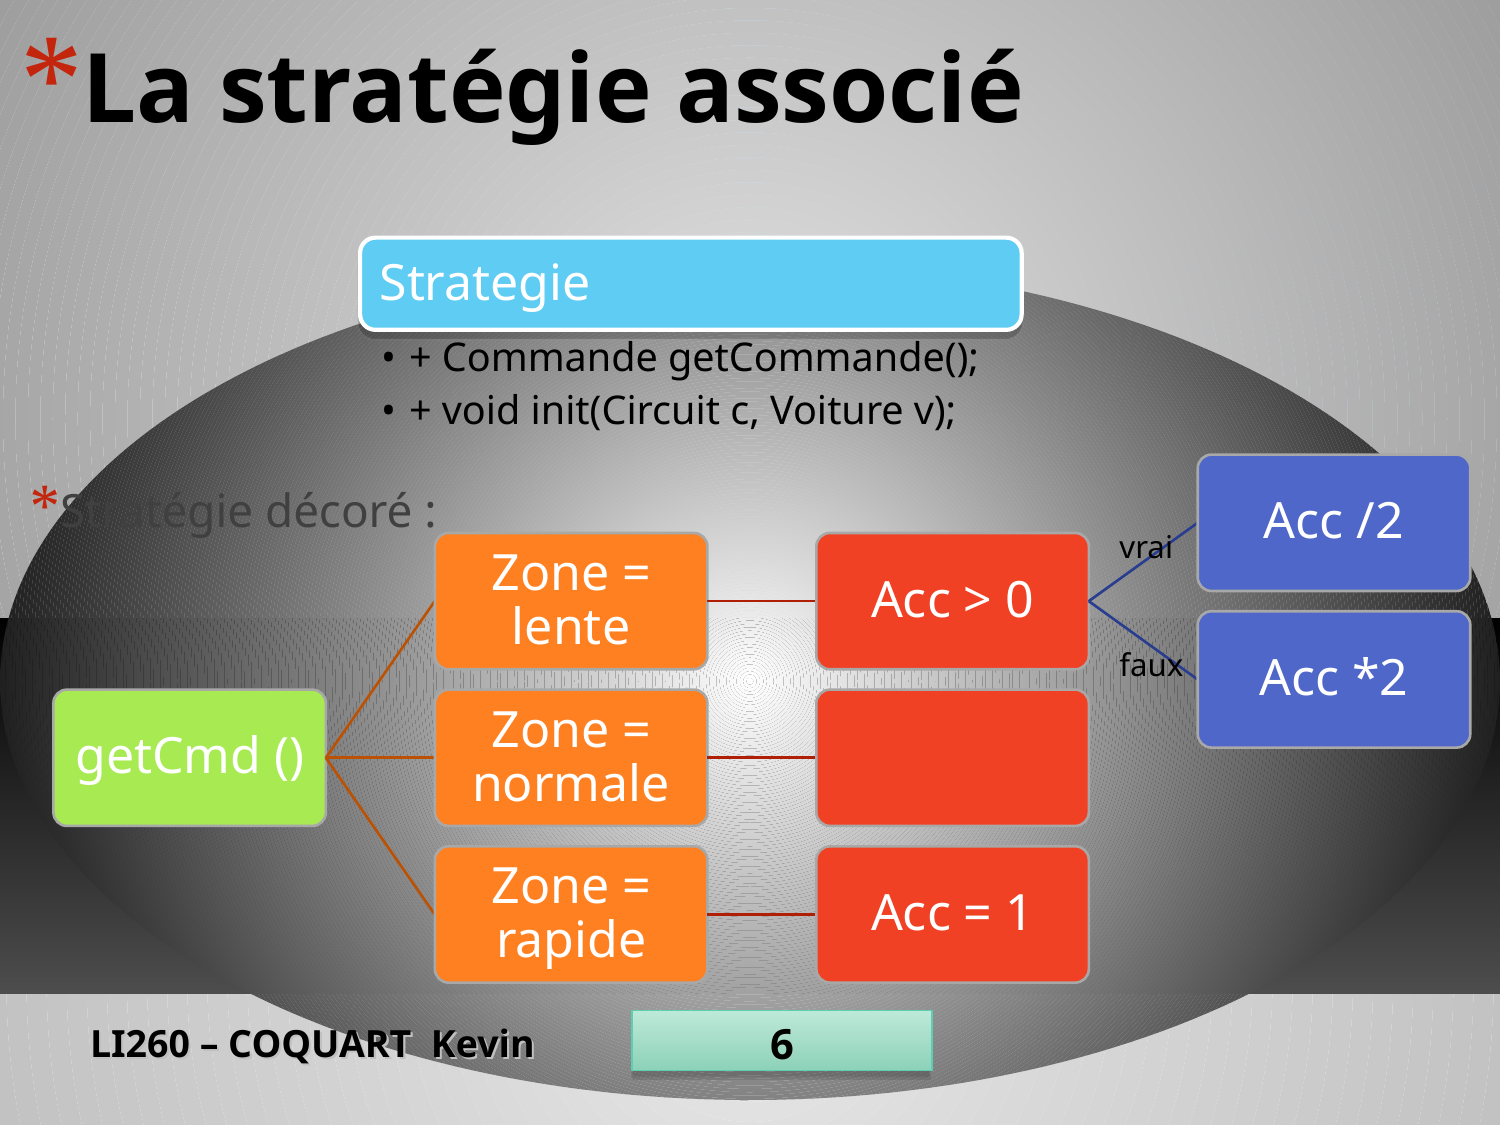

# La stratégie associé
Strategie
+ Commande getCommande();
+ void init(Circuit c, Voiture v);
Acc /2
Zone = lente
Acc > 0
Acc *2
getCmd ()
Zone = normale
Zone = rapide
Acc = 1
vrai
faux
Stratégie décoré :
LI260 – COQUART Kevin